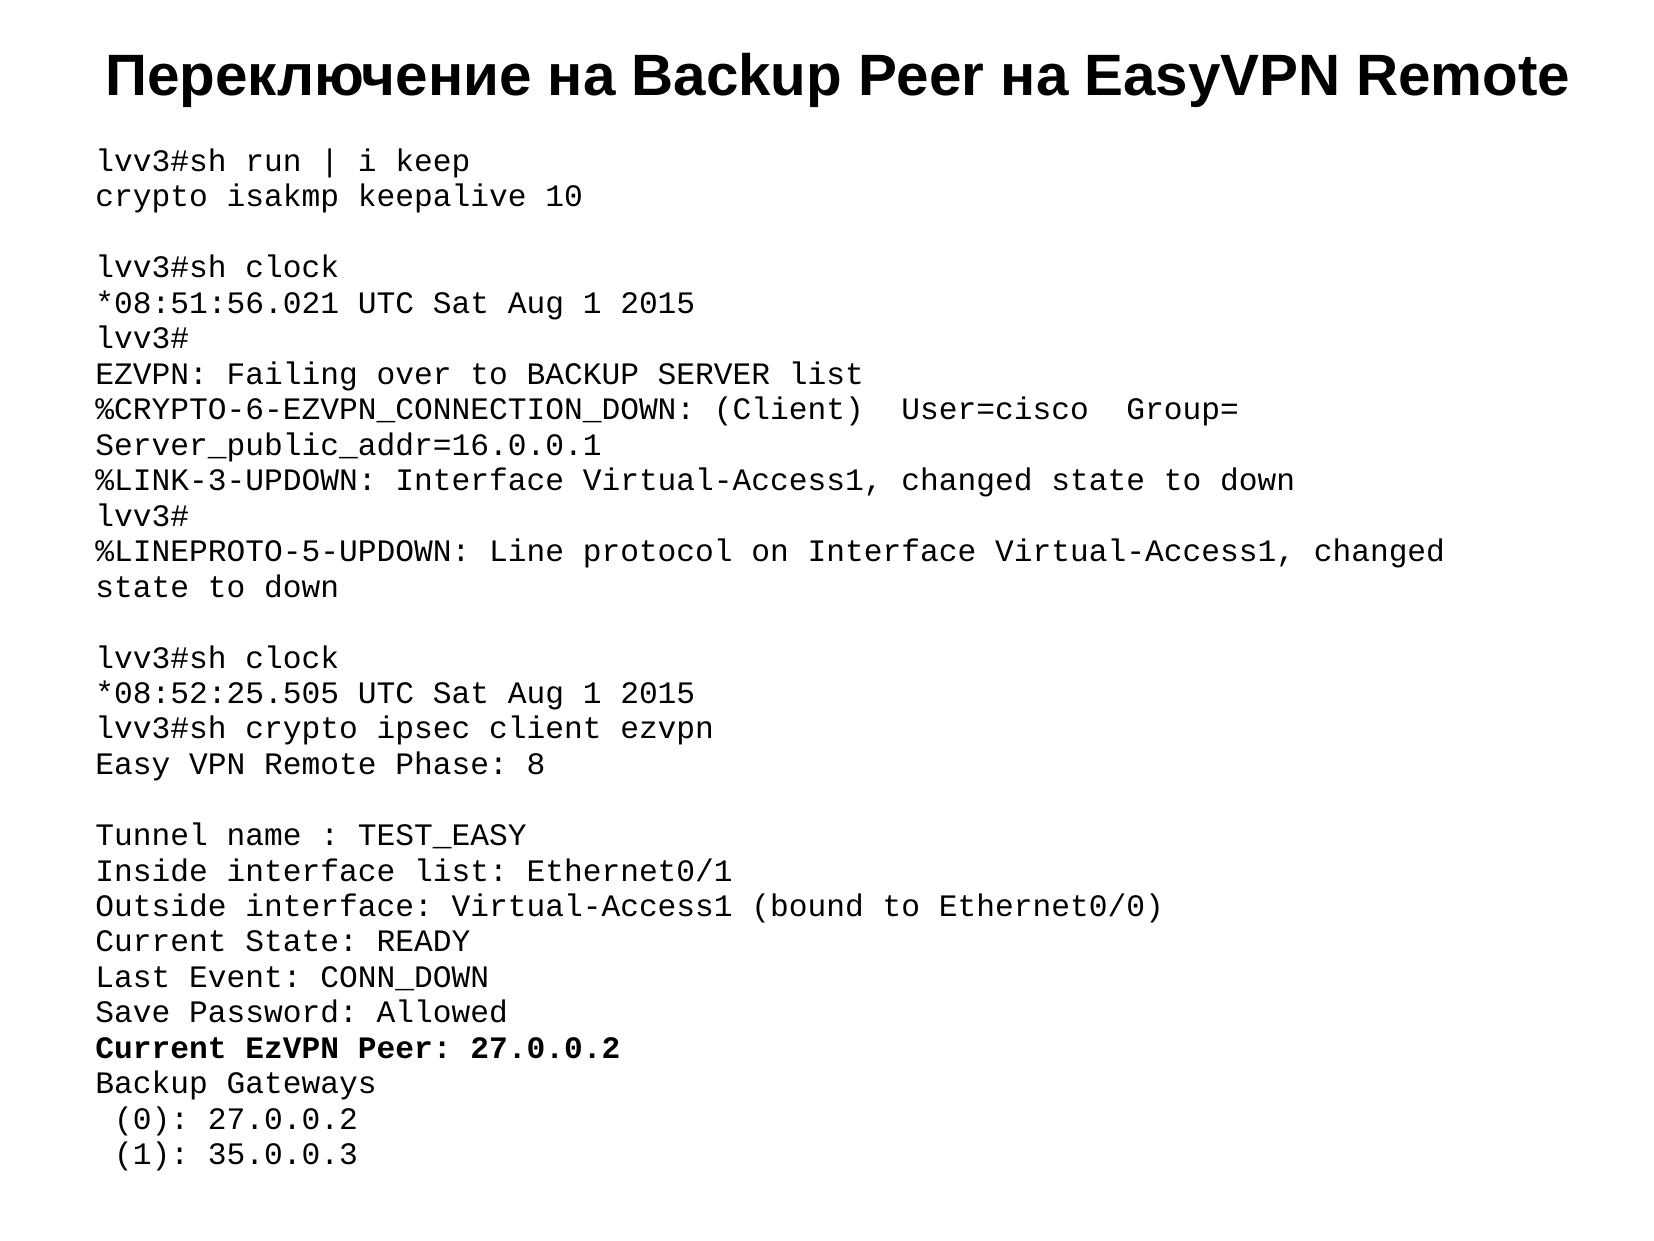

Переключение на Backup Peer на EasyVPN Remote
# lvv3#sh run | i keep
crypto isakmp keepalive 10
lvv3#sh clock
*08:51:56.021 UTC Sat Aug 1 2015
lvv3#
EZVPN: Failing over to BACKUP SERVER list
%CRYPTO-6-EZVPN_CONNECTION_DOWN: (Client) User=cisco Group= Server_public_addr=16.0.0.1
%LINK-3-UPDOWN: Interface Virtual-Access1, changed state to down
lvv3#
%LINEPROTO-5-UPDOWN: Line protocol on Interface Virtual-Access1, changed state to down
lvv3#sh clock
*08:52:25.505 UTC Sat Aug 1 2015
lvv3#sh crypto ipsec client ezvpn
Easy VPN Remote Phase: 8
Tunnel name : TEST_EASY
Inside interface list: Ethernet0/1
Outside interface: Virtual-Access1 (bound to Ethernet0/0)
Current State: READY
Last Event: CONN_DOWN
Save Password: Allowed
Current EzVPN Peer: 27.0.0.2
Backup Gateways
 (0): 27.0.0.2
 (1): 35.0.0.3